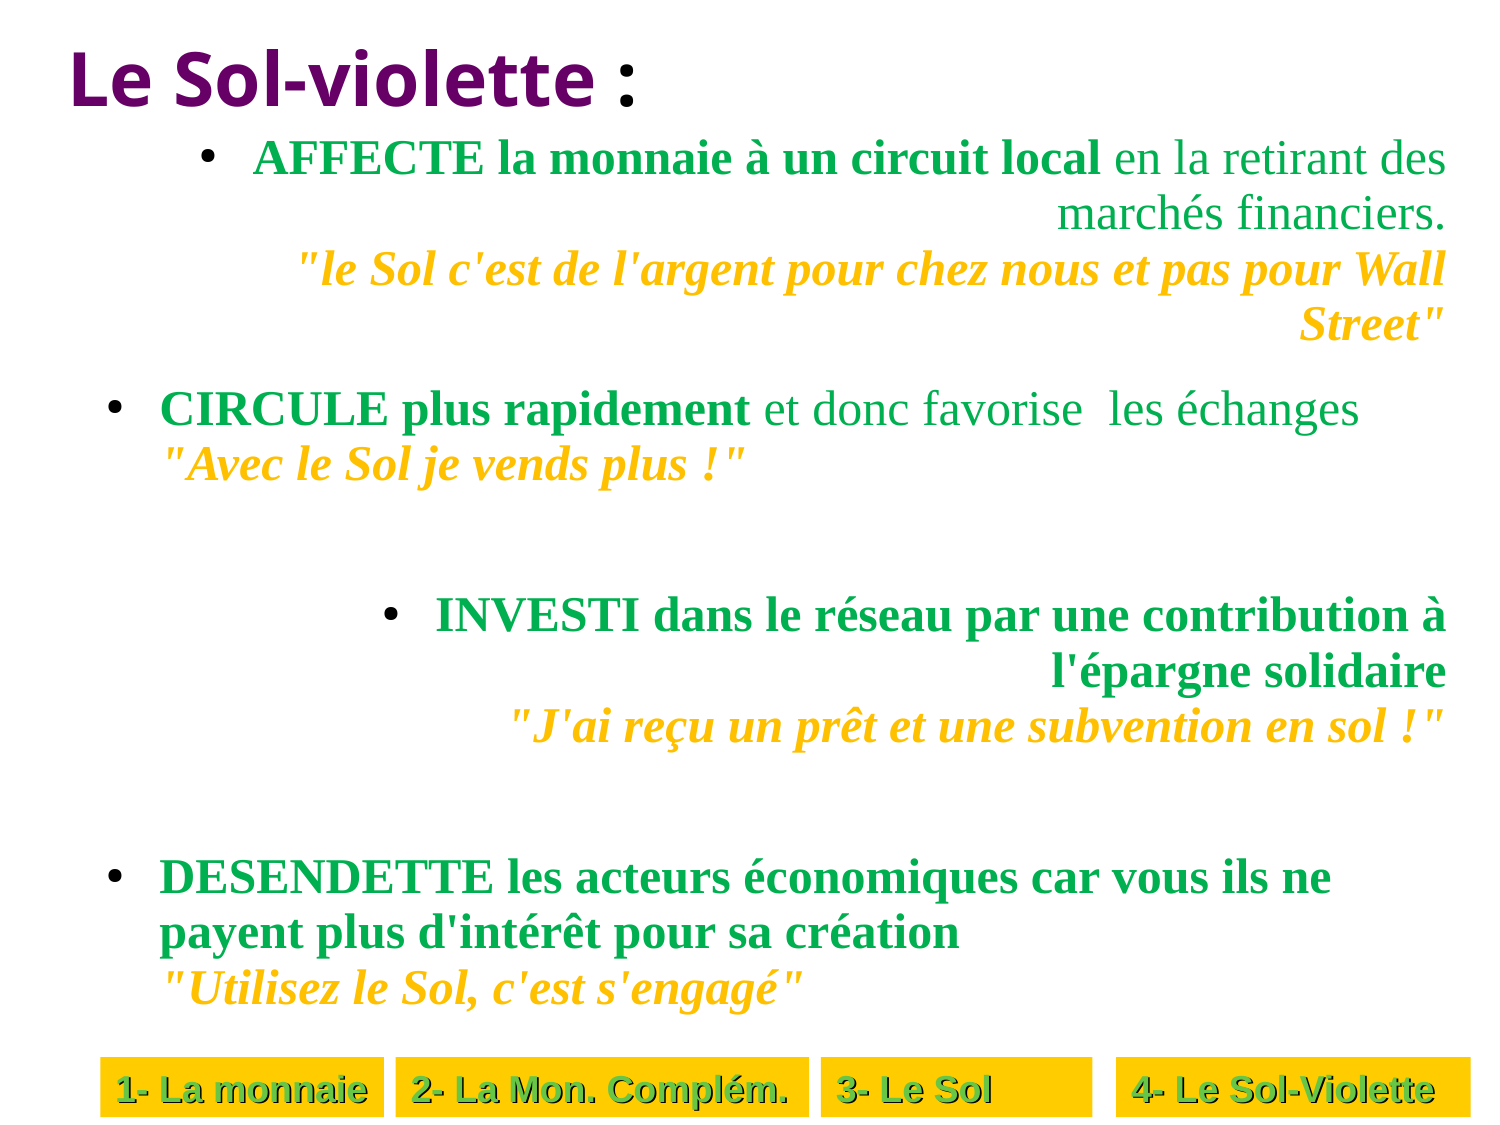

# Le Sol-violette :
AFFECTE la monnaie à un circuit local en la retirant des marchés financiers.
"le Sol c'est de l'argent pour chez nous et pas pour Wall Street"
CIRCULE plus rapidement et donc favorise  les échanges
"Avec le Sol je vends plus !"
INVESTI dans le réseau par une contribution à l'épargne solidaire
"J'ai reçu un prêt et une subvention en sol !"
DESENDETTE les acteurs économiques car vous ils ne payent plus d'intérêt pour sa création
"Utilisez le Sol, c'est s'engagé"